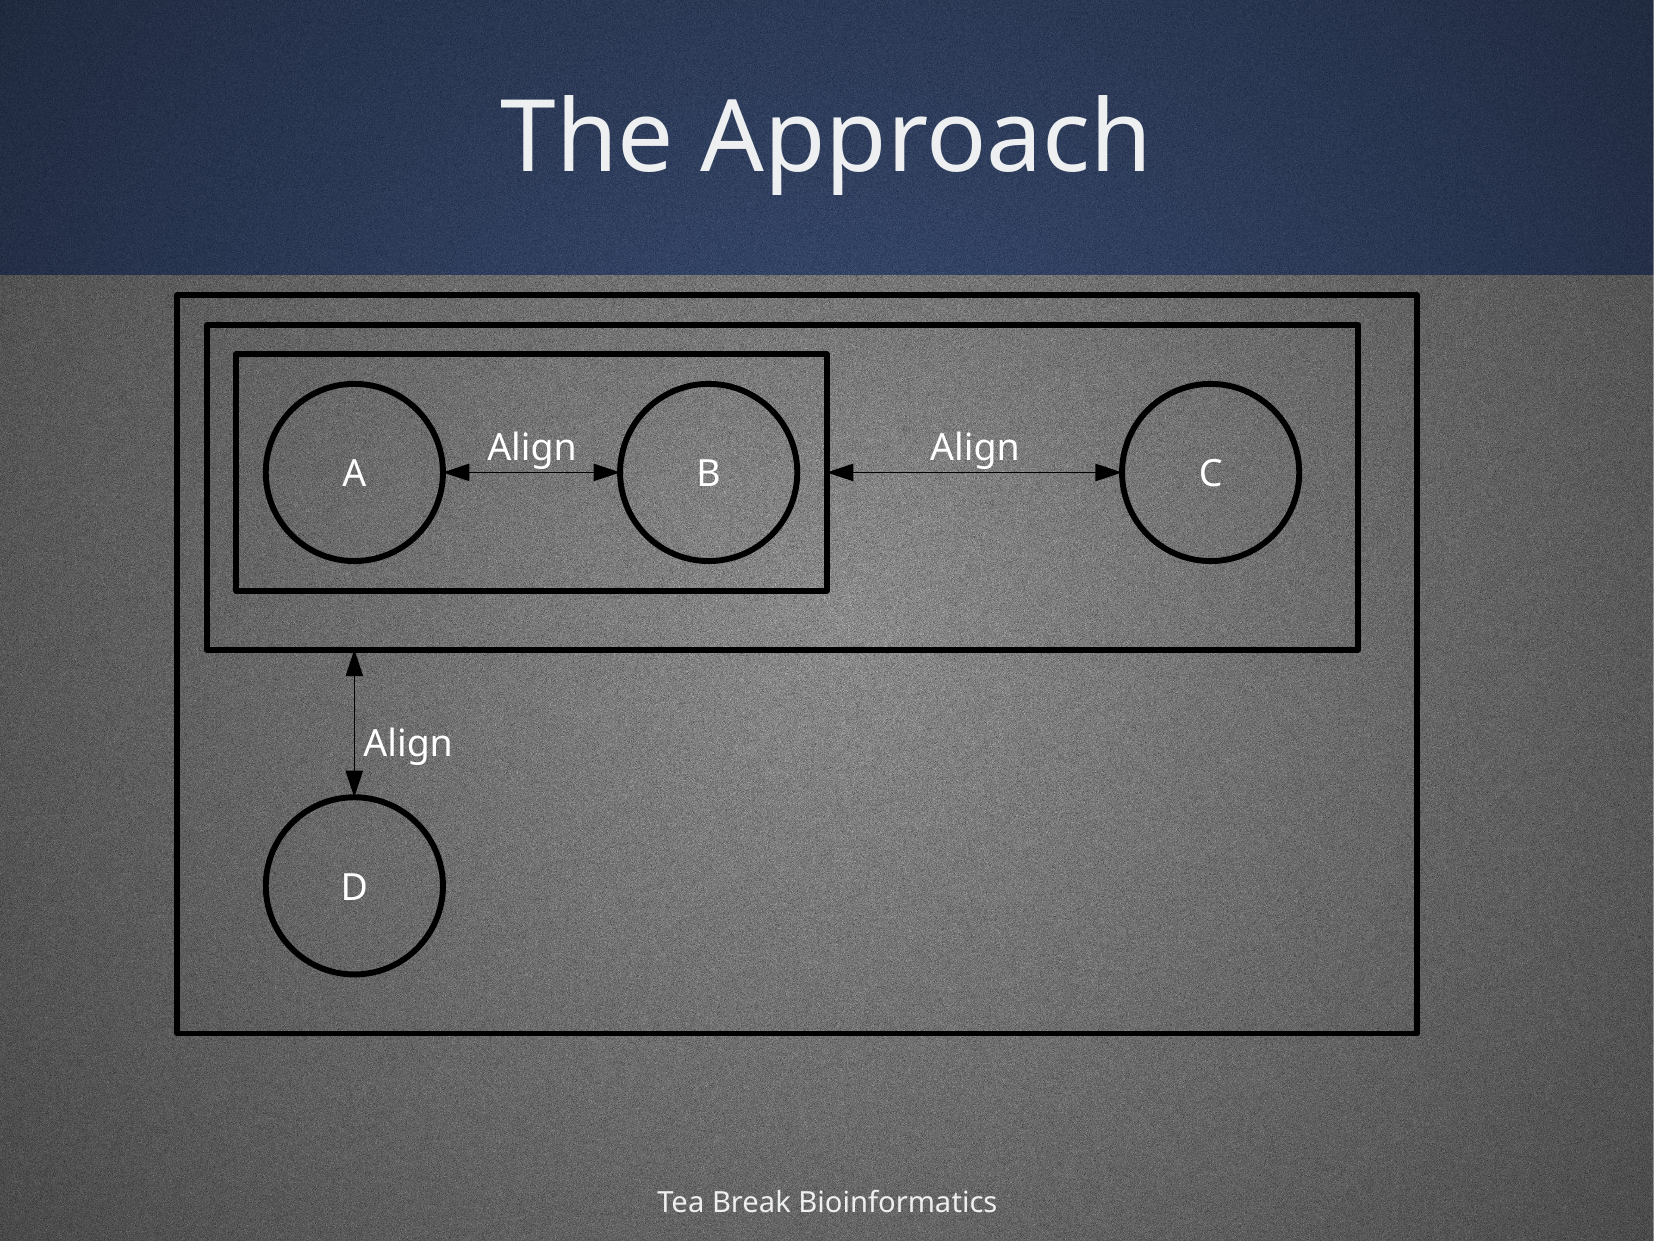

# The Approach
A
B
C
Align
Align
Align
D